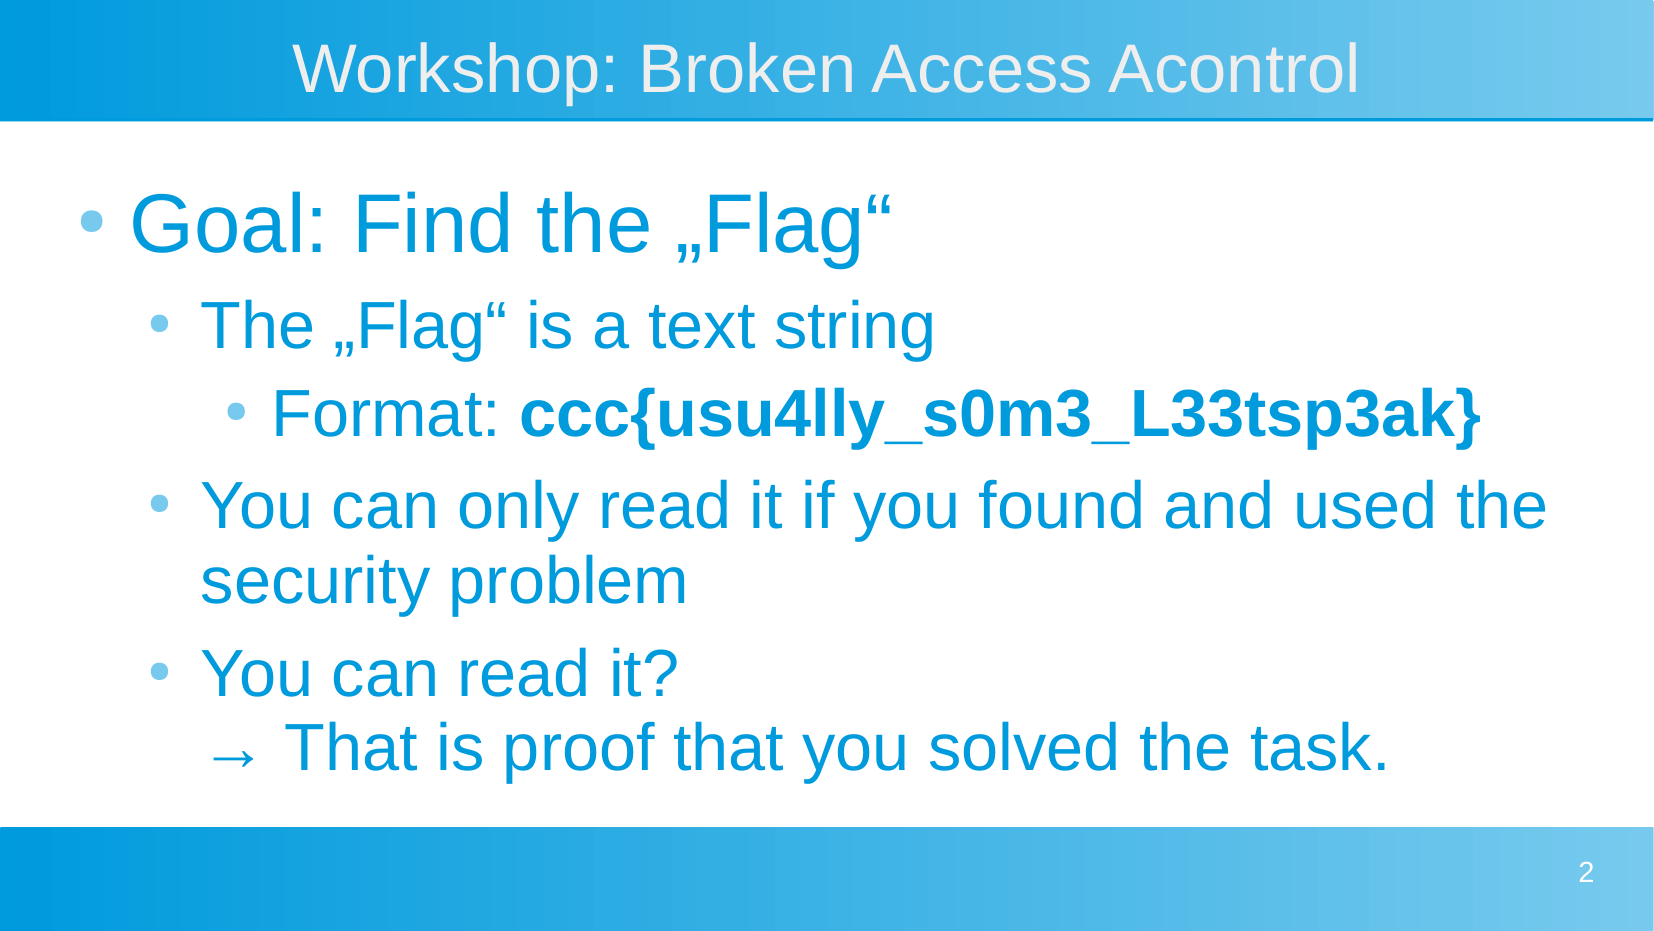

# Workshop: Broken Access Acontrol
Goal: Find the „Flag“
The „Flag“ is a text string
Format: ccc{usu4lly_s0m3_L33tsp3ak}
You can only read it if you found and used the security problem
You can read it?
→ That is proof that you solved the task.
2